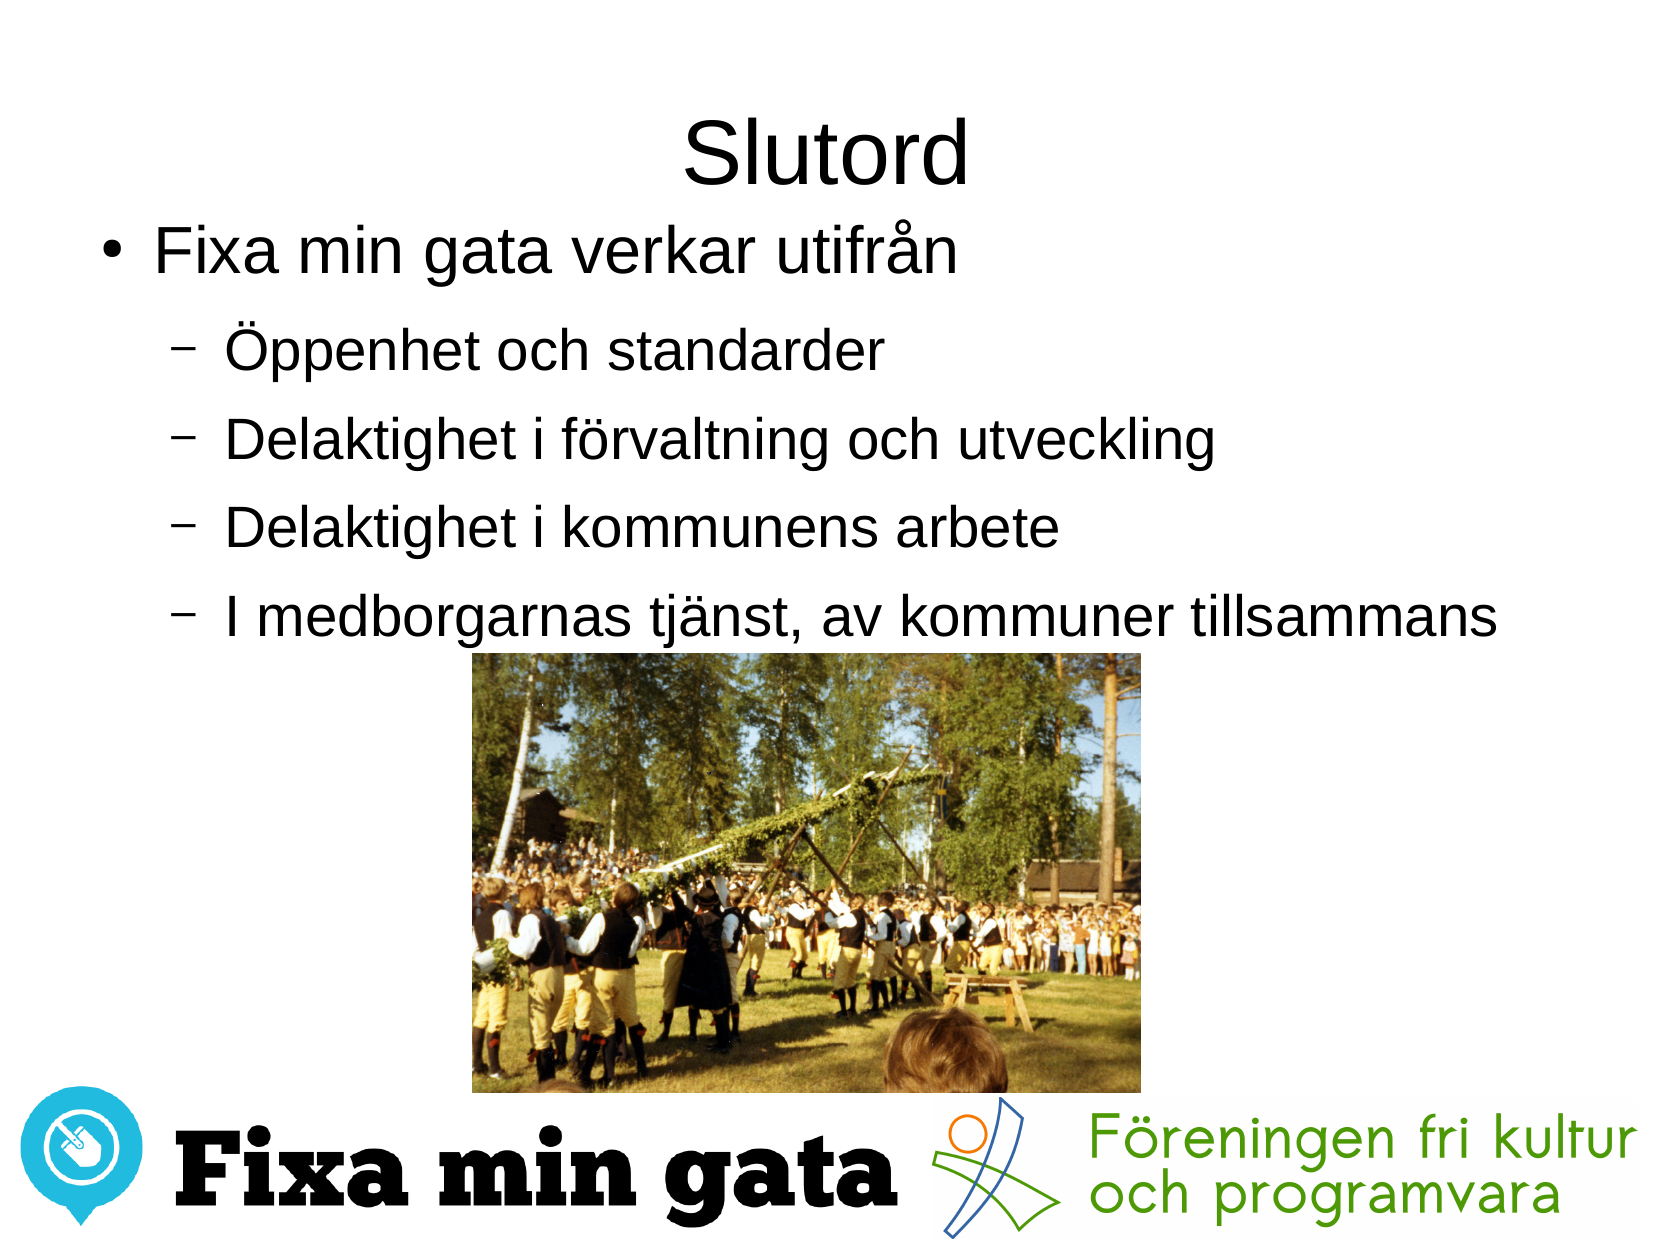

# Slutord
Fixa min gata verkar utifrån
Öppenhet och standarder
Delaktighet i förvaltning och utveckling
Delaktighet i kommunens arbete
I medborgarnas tjänst, av kommuner tillsammans